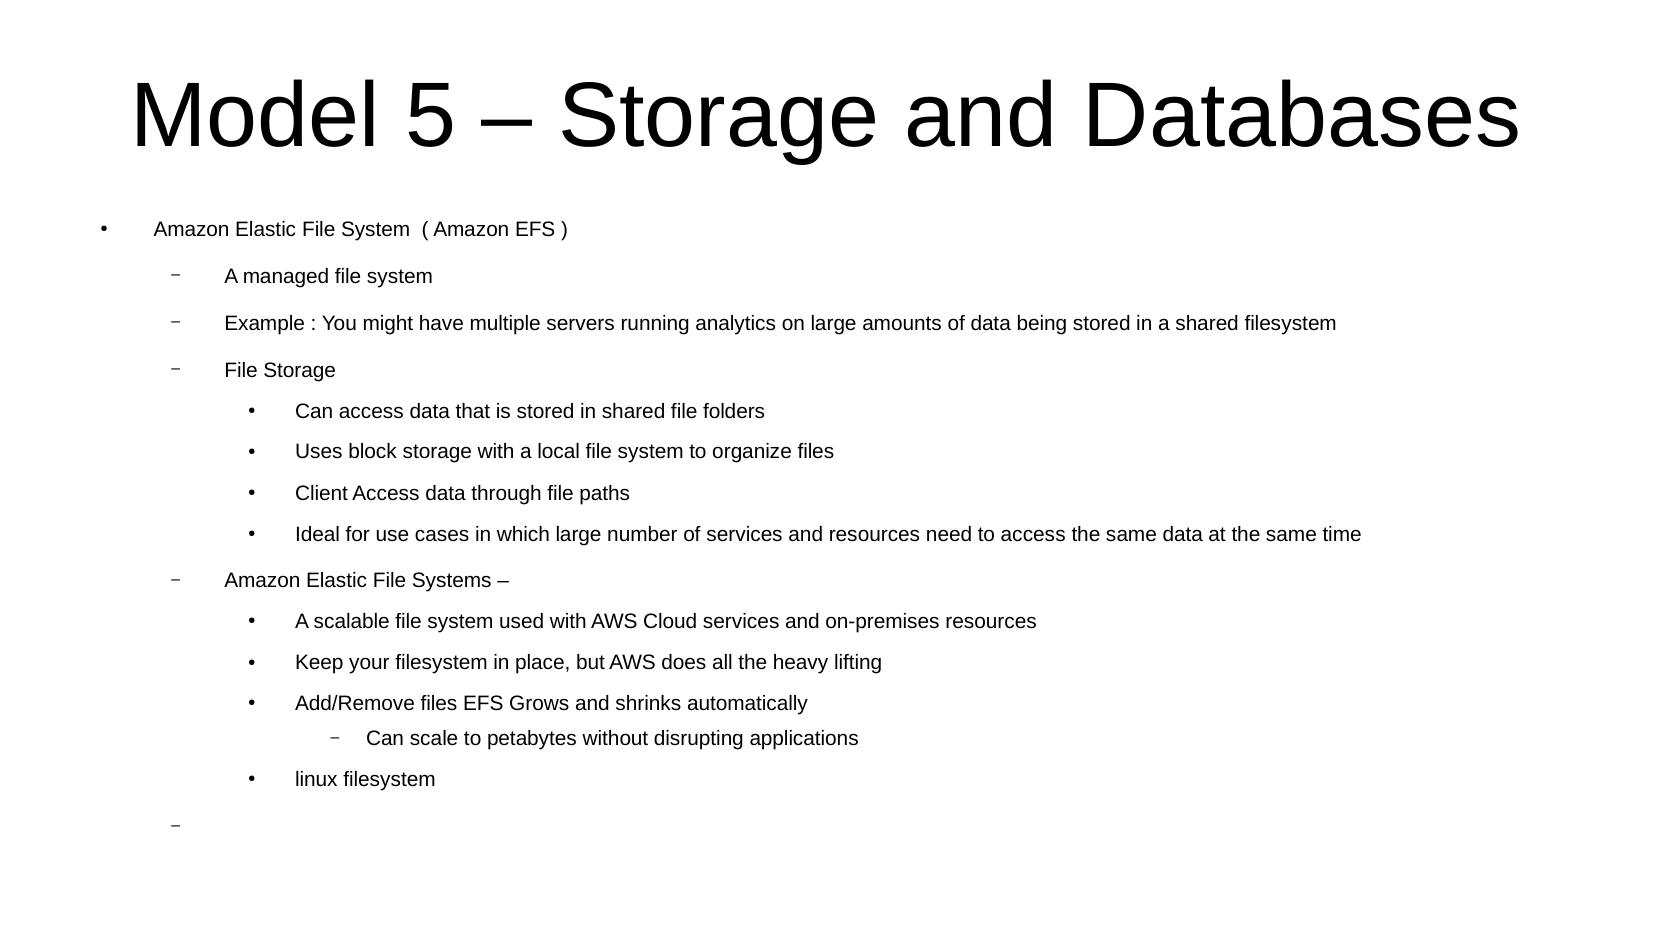

# Model 5 – Storage and Databases
Amazon Elastic File System ( Amazon EFS )
A managed file system
Example : You might have multiple servers running analytics on large amounts of data being stored in a shared filesystem
File Storage
Can access data that is stored in shared file folders
Uses block storage with a local file system to organize files
Client Access data through file paths
Ideal for use cases in which large number of services and resources need to access the same data at the same time
Amazon Elastic File Systems –
A scalable file system used with AWS Cloud services and on-premises resources
Keep your filesystem in place, but AWS does all the heavy lifting
Add/Remove files EFS Grows and shrinks automatically
Can scale to petabytes without disrupting applications
linux filesystem